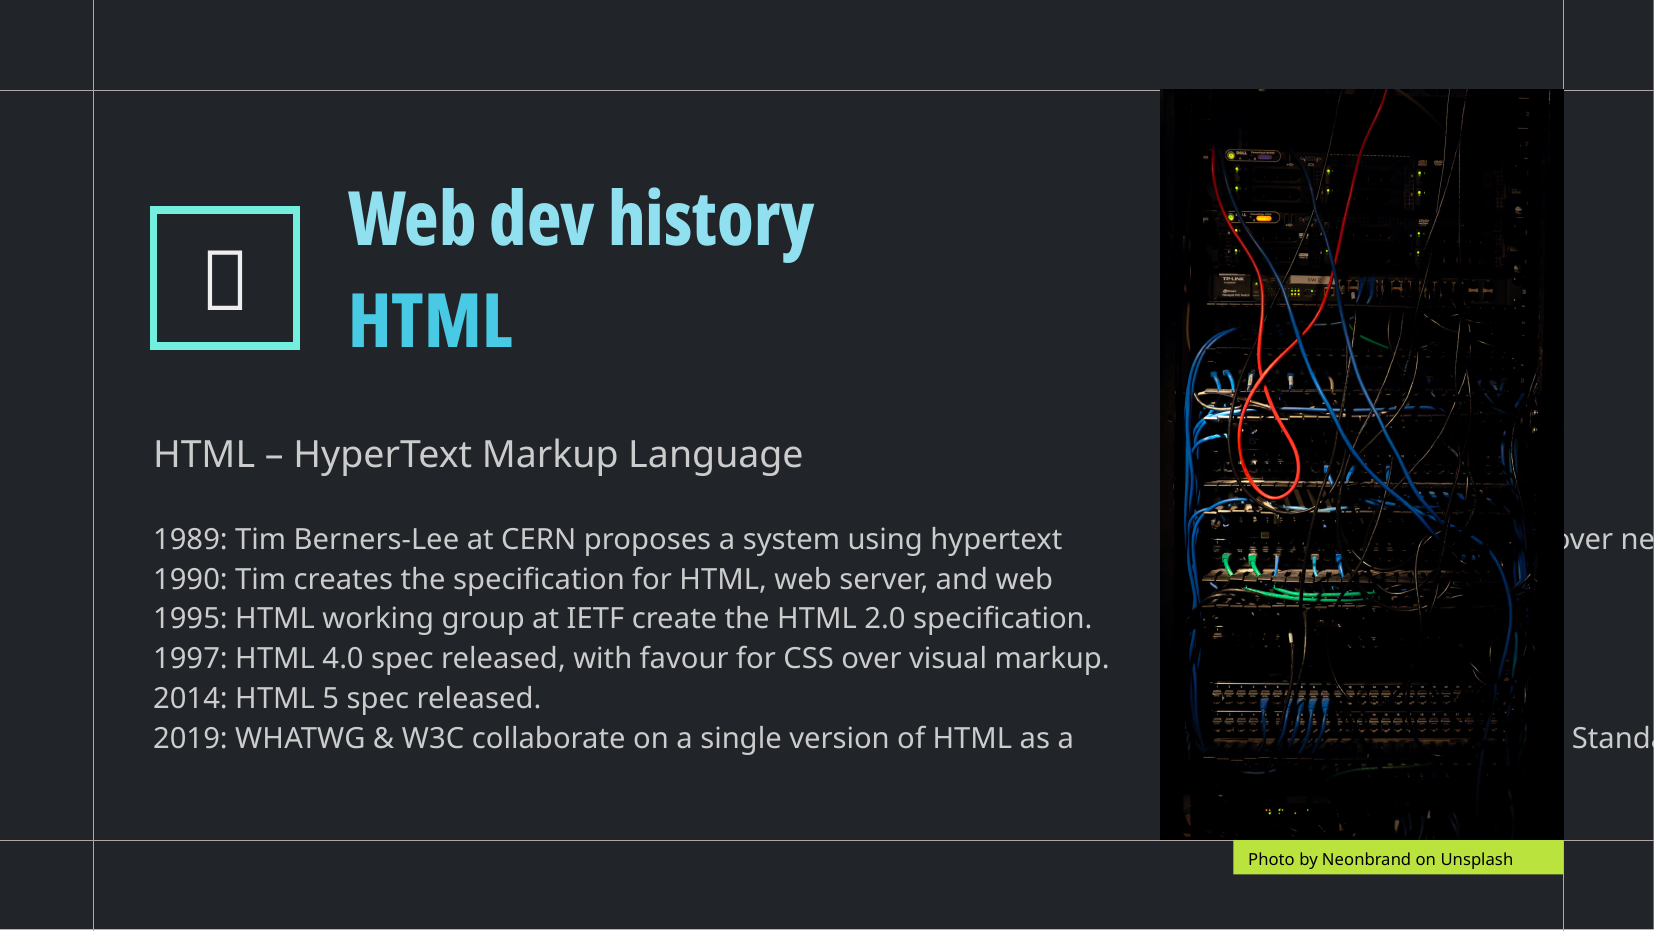

Web dev history
HTML
🌐
HTML – HyperText Markup Language
1989: Tim Berners-Lee at CERN proposes a system using hypertext 		documents to share data over network fabric.
1990: Tim creates the specification for HTML, web server, and web 		browser.
1995: HTML working group at IETF create the HTML 2.0 specification.
1997: HTML 4.0 spec released, with favour for CSS over visual markup.
2014: HTML 5 spec released.
2019: WHATWG & W3C collaborate on a single version of HTML as a 		continually updated Living Standard.
Photo by Neonbrand on Unsplash